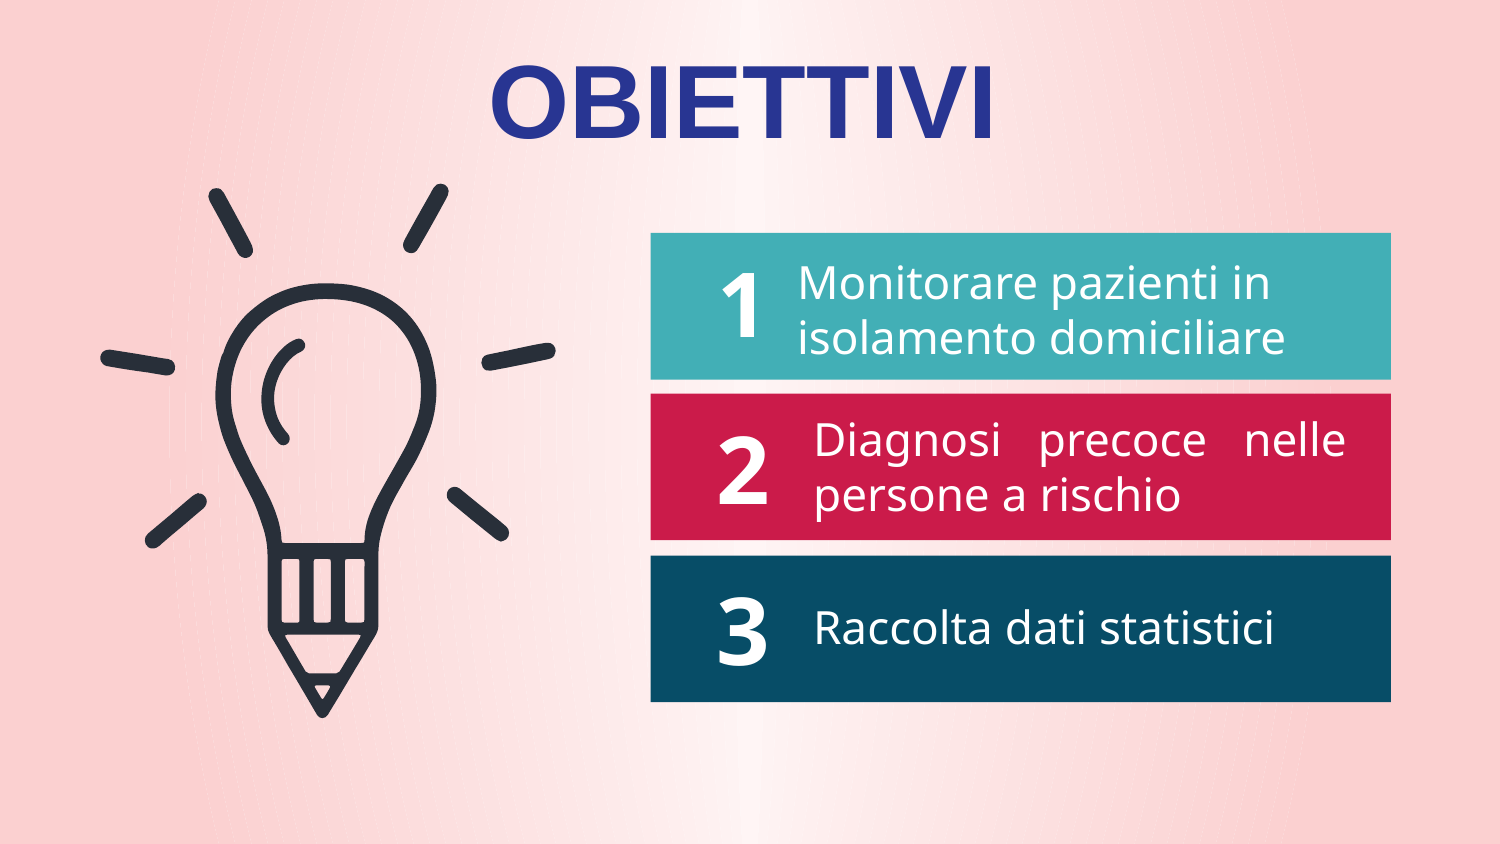

OBIETTIVI
1
Monitorare pazienti in isolamento domiciliare
2
Diagnosi precoce nelle persone a rischio
3
Raccolta dati statistici